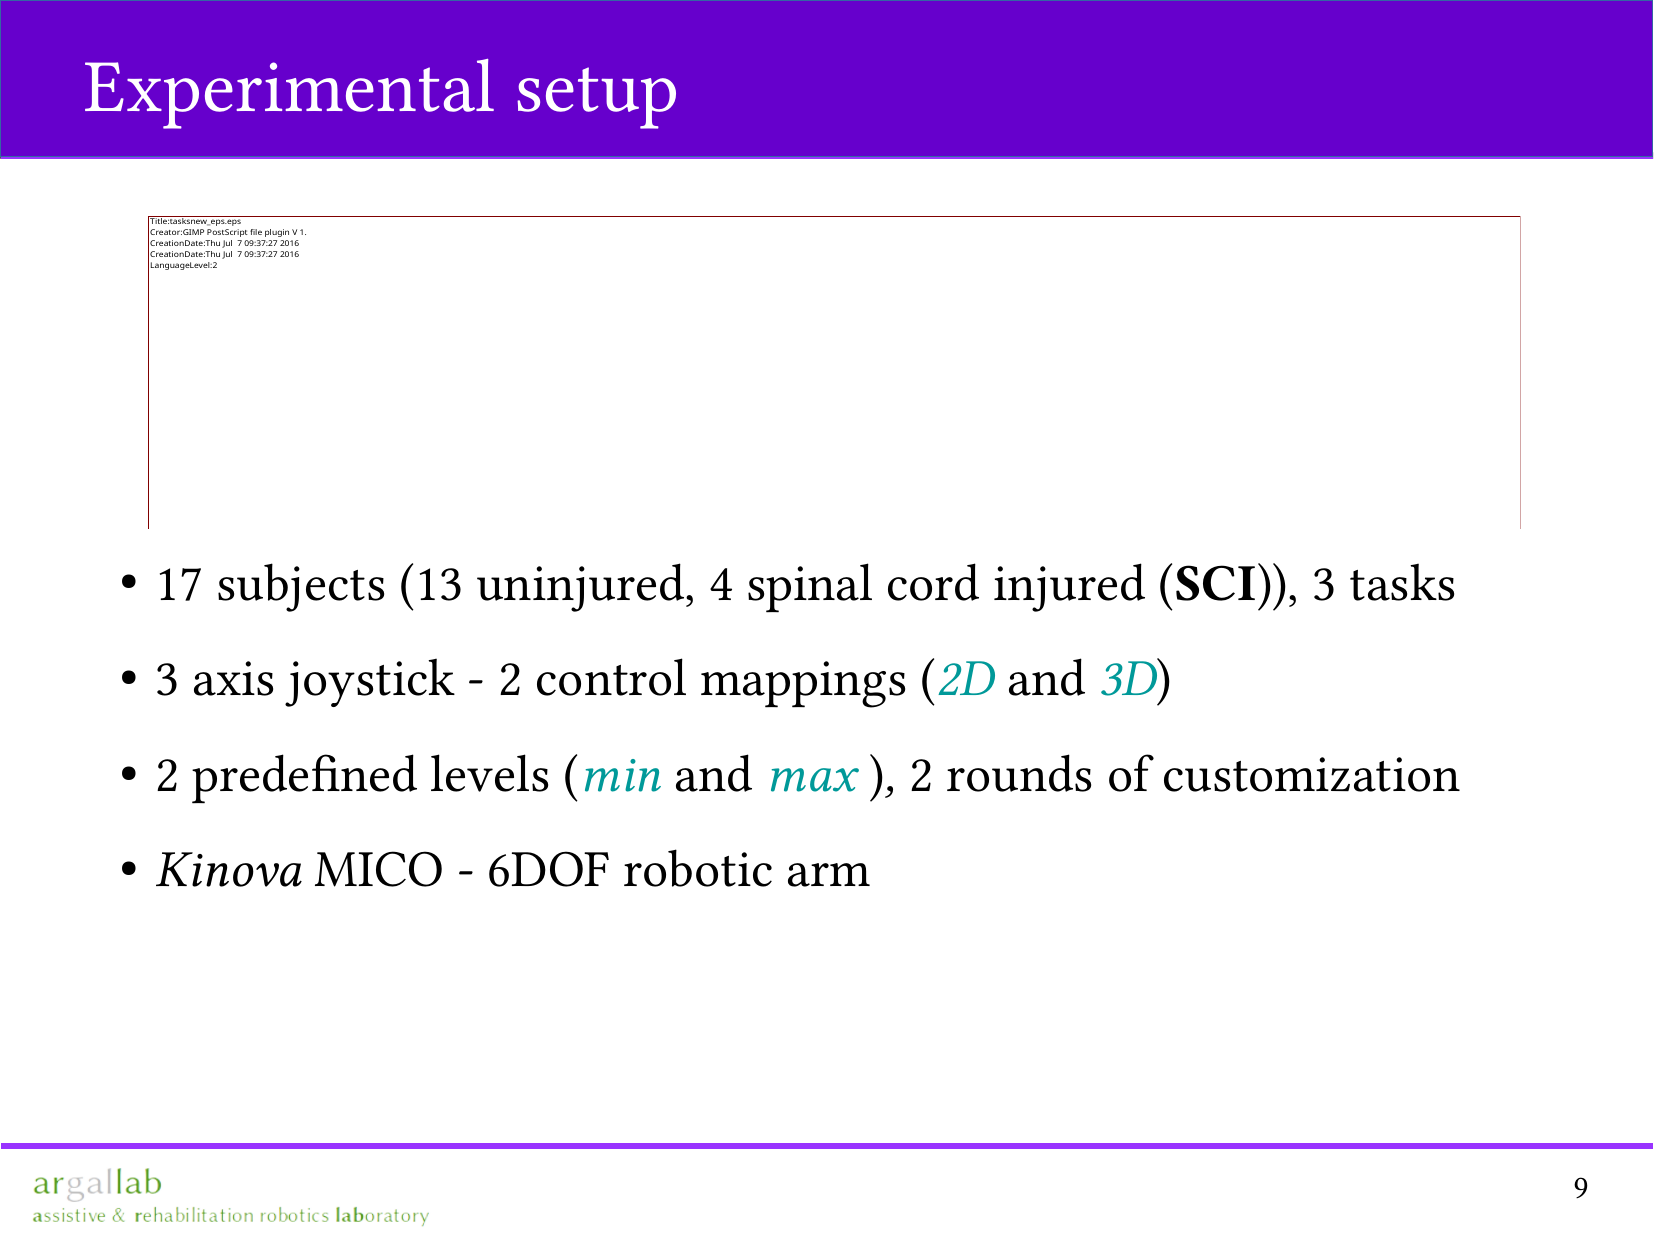

Experimental setup
17 subjects (13 uninjured, 4 spinal cord injured (SCI)), 3 tasks
3 axis joystick - 2 control mappings (2D and 3D)
2 predefined levels (min and max ), 2 rounds of customization
Kinova MICO - 6DOF robotic arm